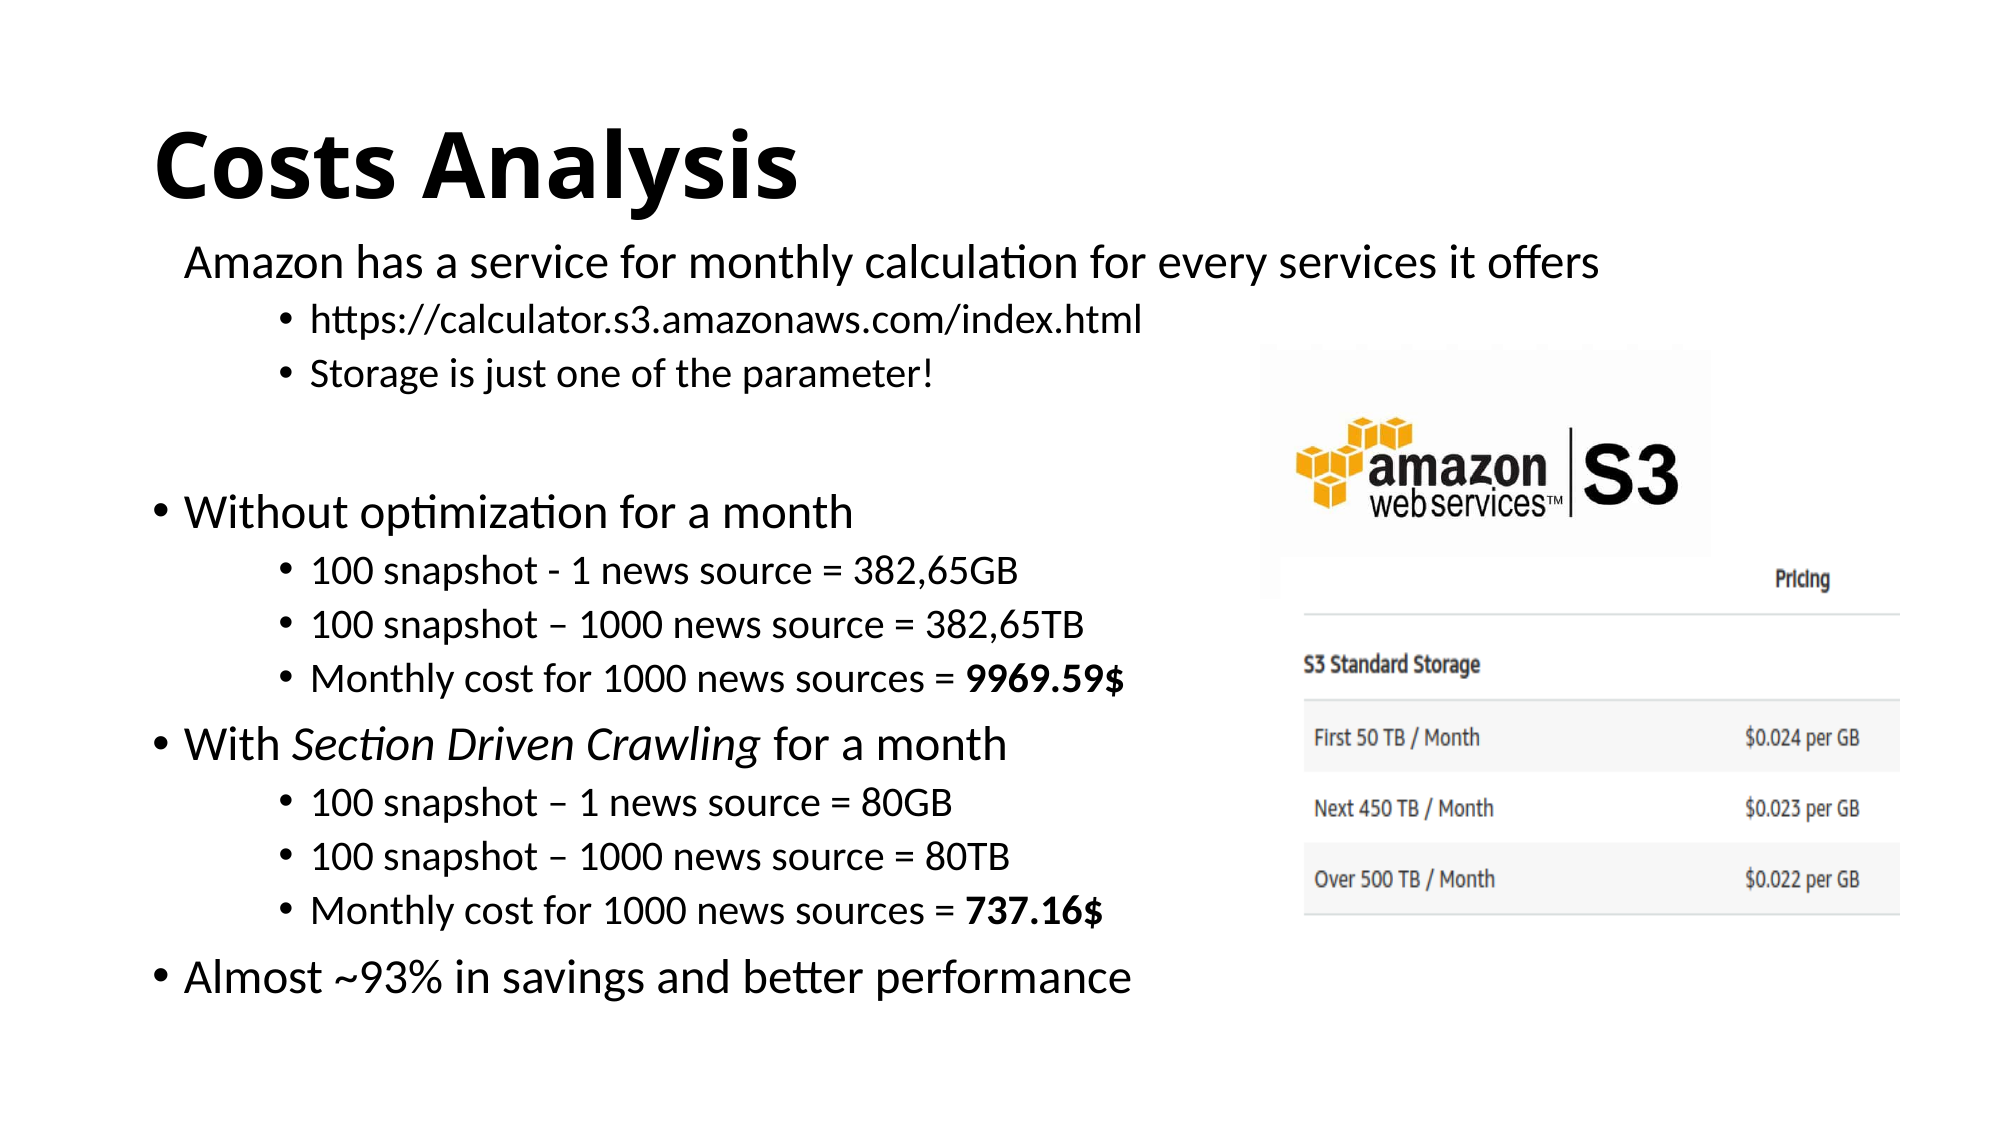

# Costs Analysis
Amazon has a service for monthly calculation for every services it offers
https://calculator.s3.amazonaws.com/index.html
Storage is just one of the parameter!
Without optimization for a month
100 snapshot - 1 news source = 382,65GB
100 snapshot – 1000 news source = 382,65TB
Monthly cost for 1000 news sources = 9969.59$
With Section Driven Crawling for a month
100 snapshot – 1 news source = 80GB
100 snapshot – 1000 news source = 80TB
Monthly cost for 1000 news sources = 737.16$
Almost ~93% in savings and better performance